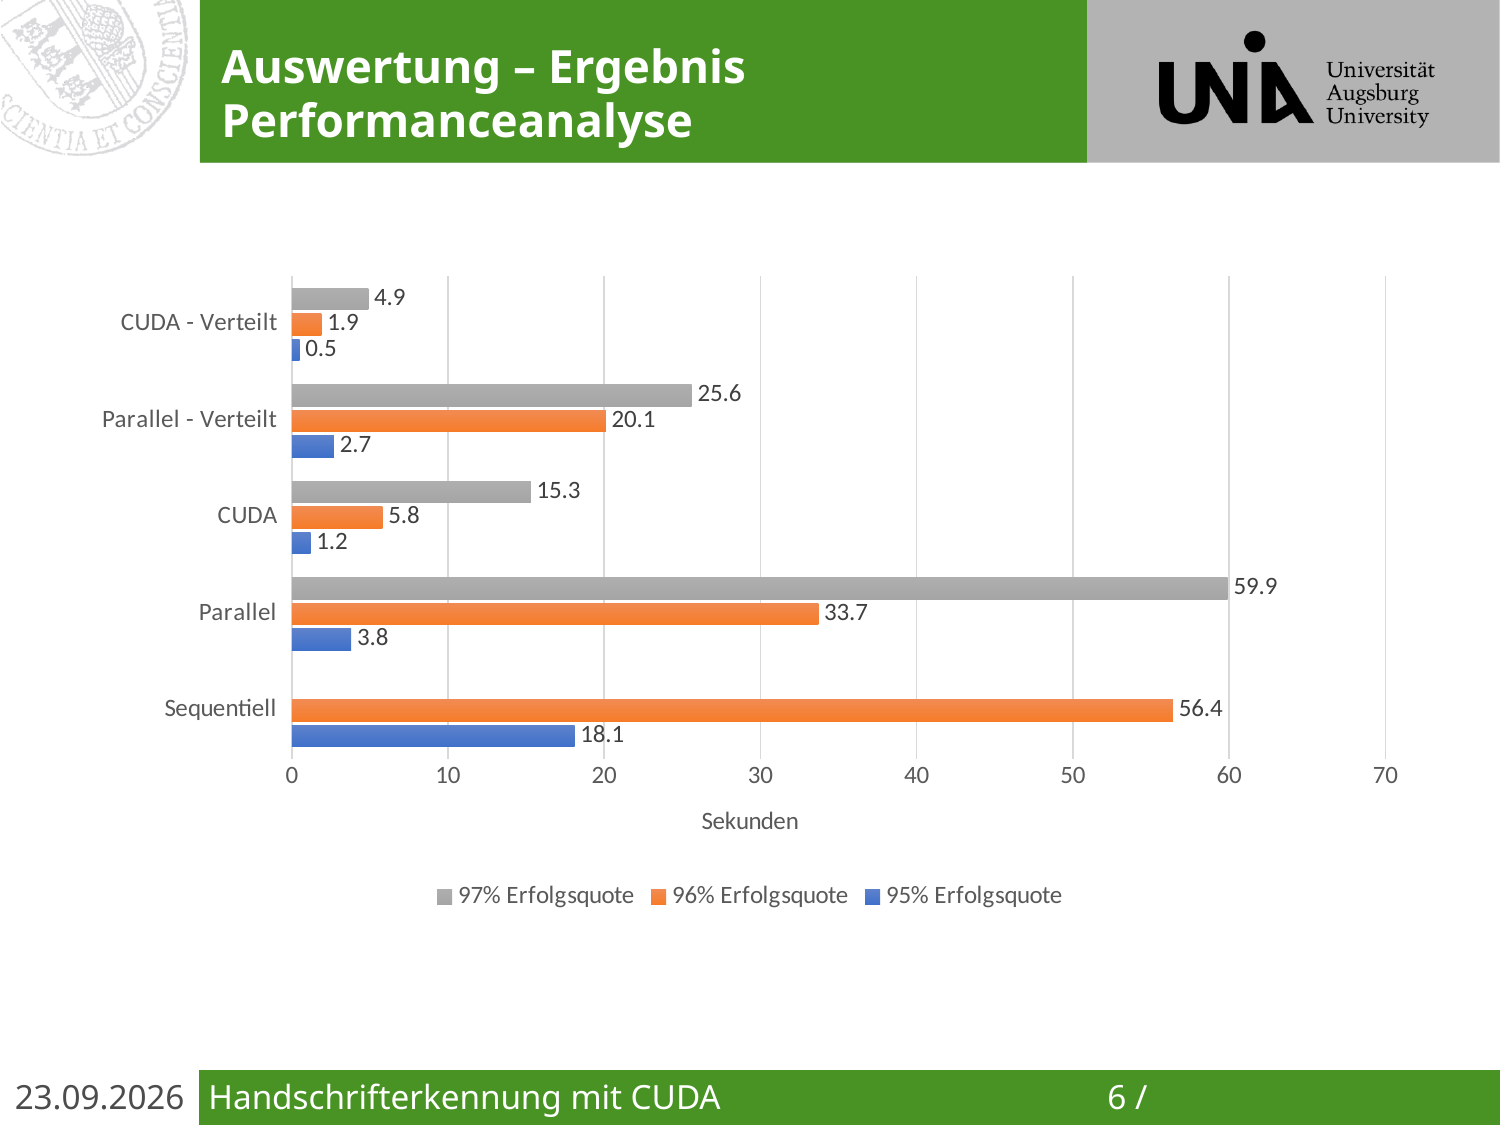

# Auswertung – Ergebnis Performanceanalyse
### Chart
| Category | 95% Erfolgsquote | 96% Erfolgsquote | 97% Erfolgsquote |
|---|---|---|---|
| Sequentiell | 18.1 | 56.4 | None |
| Parallel | 3.8 | 33.7 | 59.9 |
| CUDA | 1.2 | 5.8 | 15.3 |
| Parallel - Verteilt | 2.7 | 20.1 | 25.6 |
| CUDA - Verteilt | 0.5 | 1.9 | 4.9 |
Handschrifterkennung mit CUDA